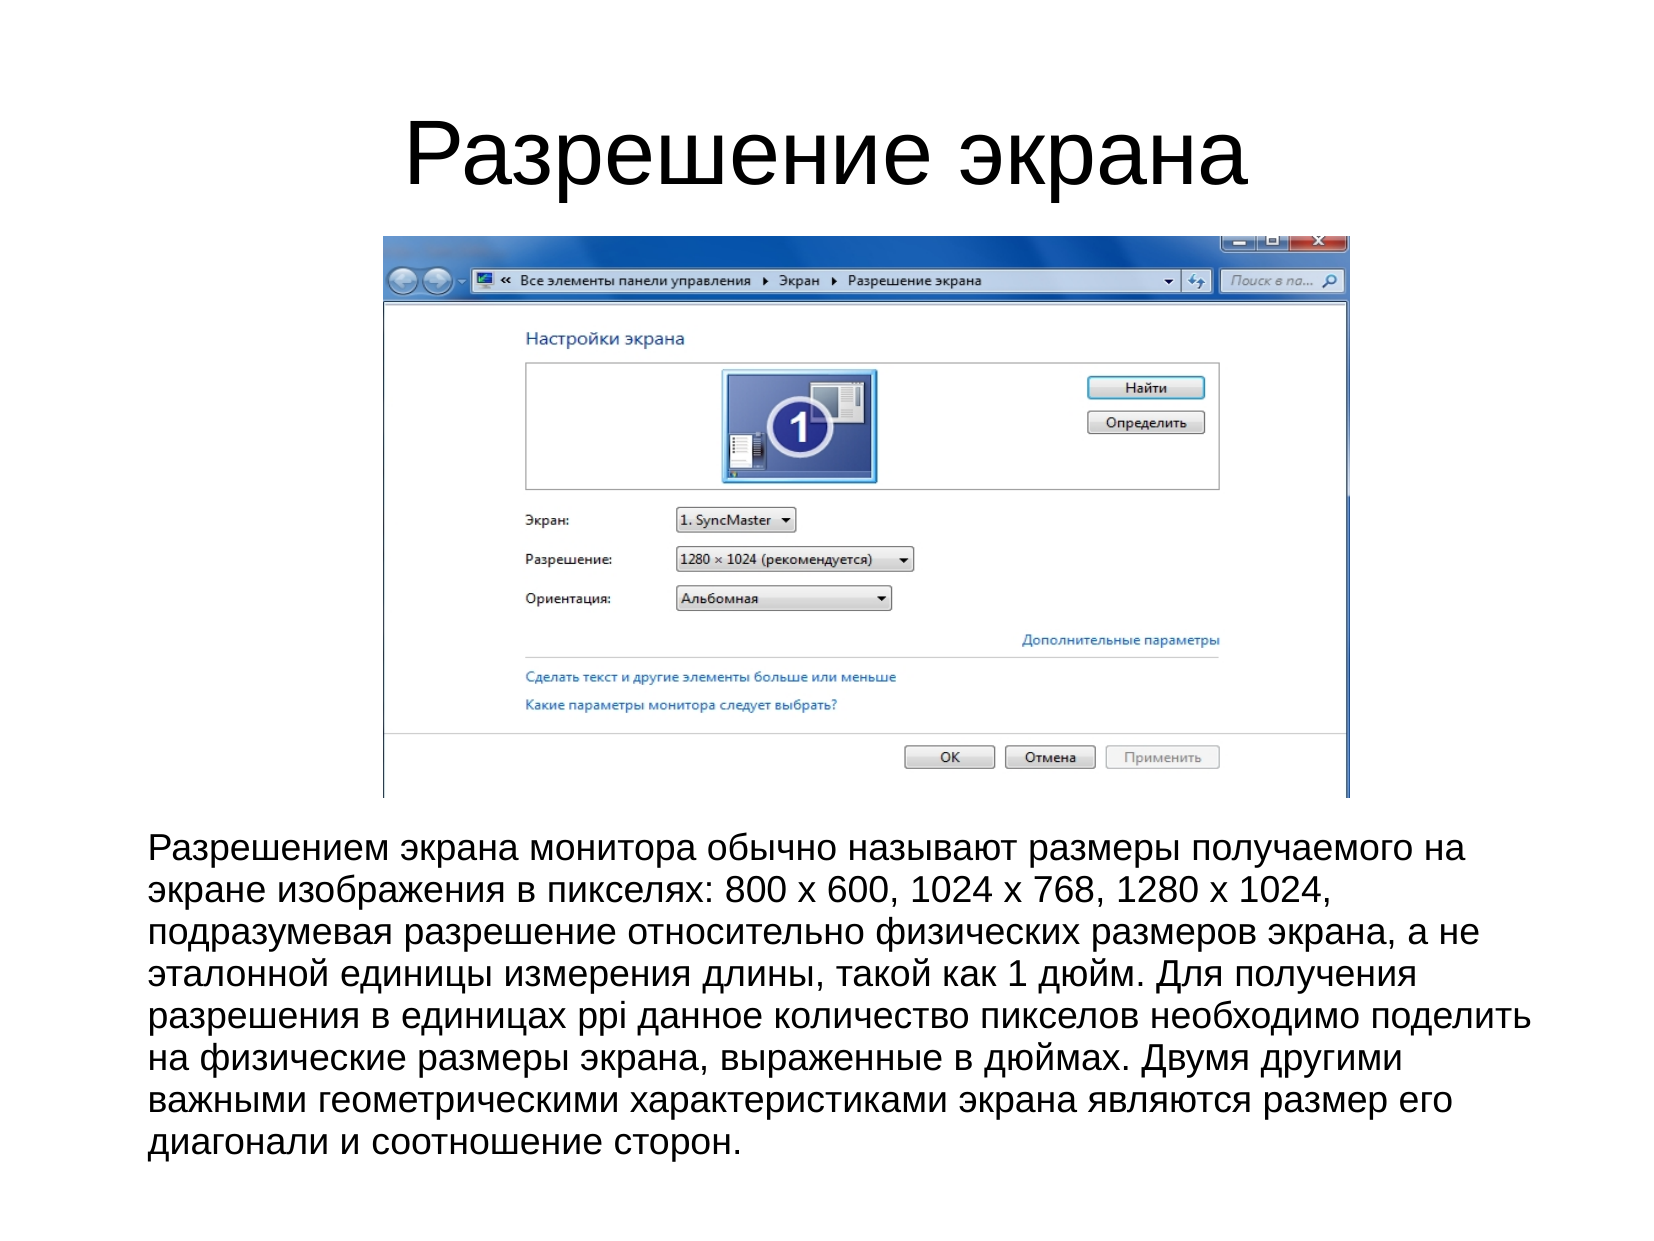

# Разрешение экрана
Разрешением экрана монитора обычно называют размеры получаемого на экране изображения в пикселях: 800 x 600, 1024 x 768, 1280 x 1024, подразумевая разрешение относительно физических размеров экрана, а не эталонной единицы измерения длины, такой как 1 дюйм. Для получения разрешения в единицах ppi данное количество пикселов необходимо поделить на физические размеры экрана, выраженные в дюймах. Двумя другими важными геометрическими характеристиками экрана являются размер его диагонали и соотношение сторон.